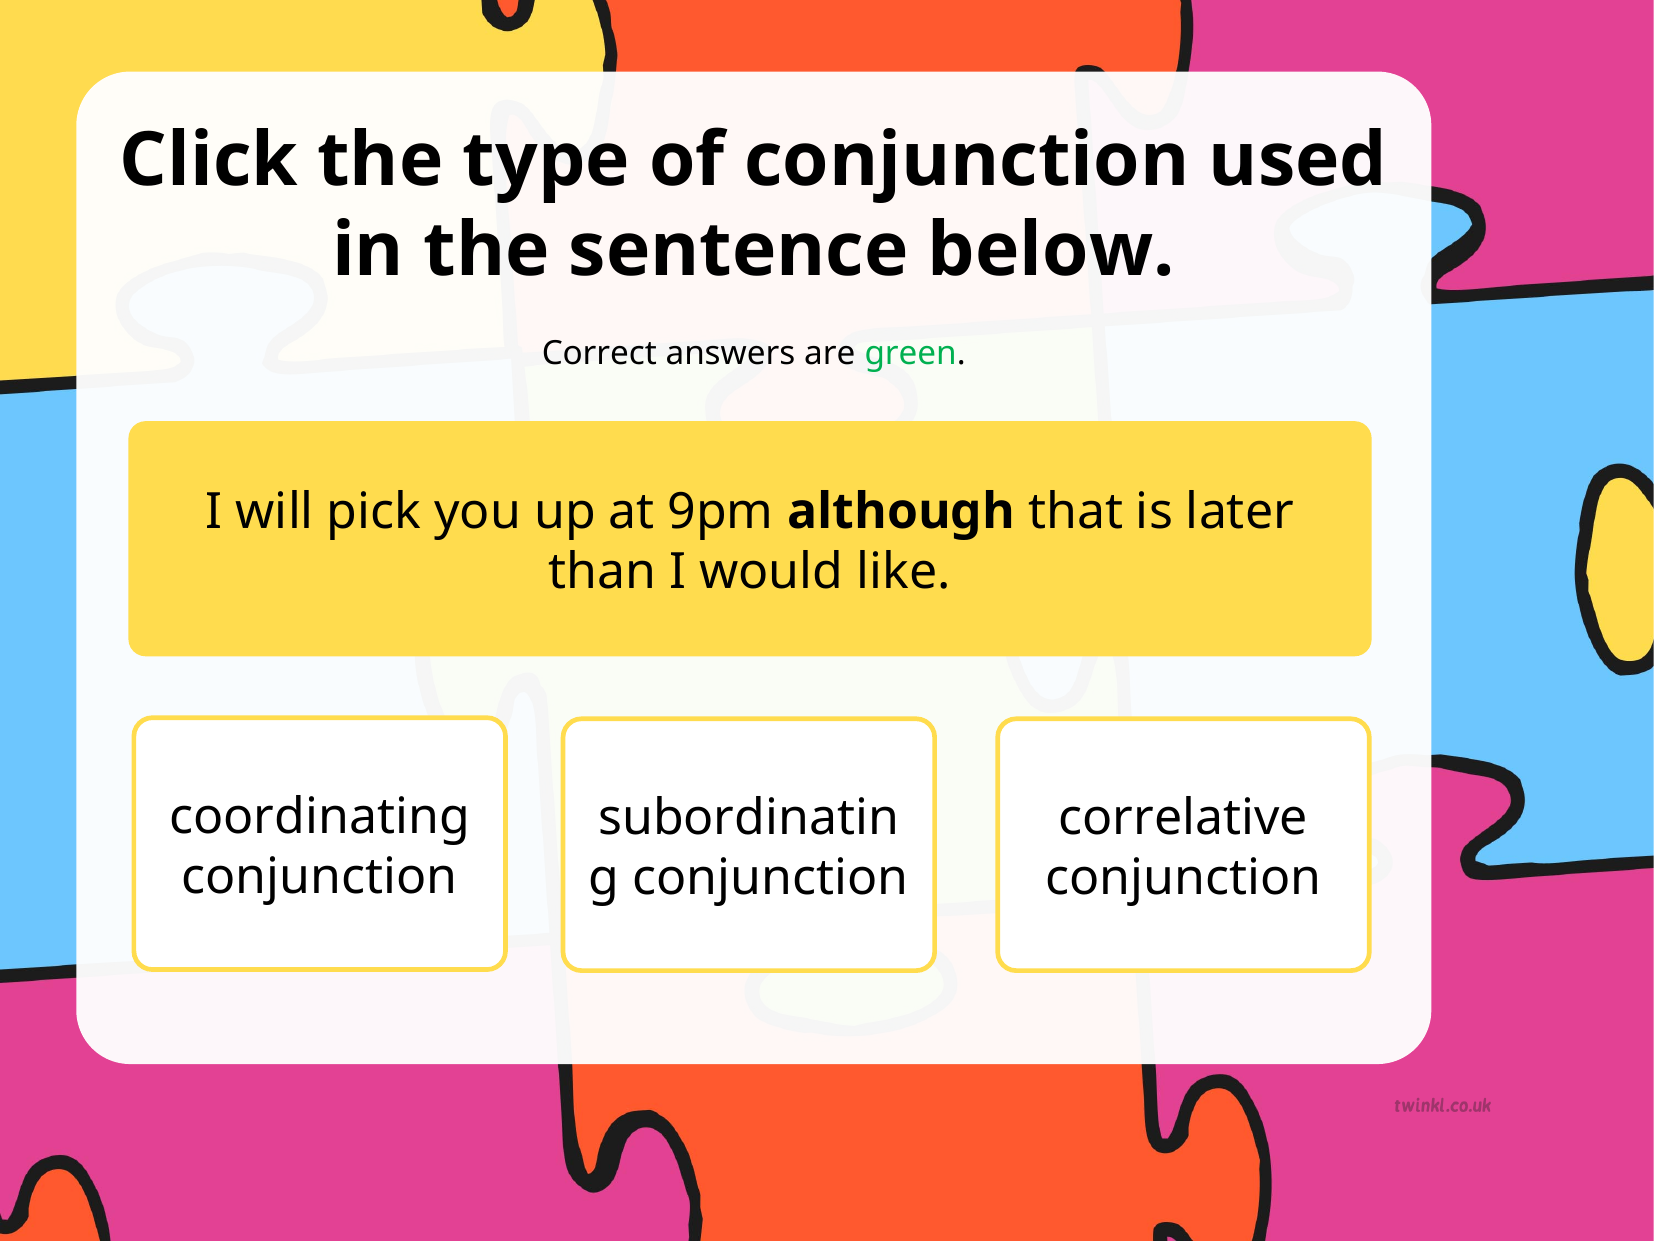

Click the type of conjunction used in the sentence below.
Correct answers are green.
I will pick you up at 9pm although that is later than I would like.
coordinating
conjunction
subordinating conjunction
correlative conjunction